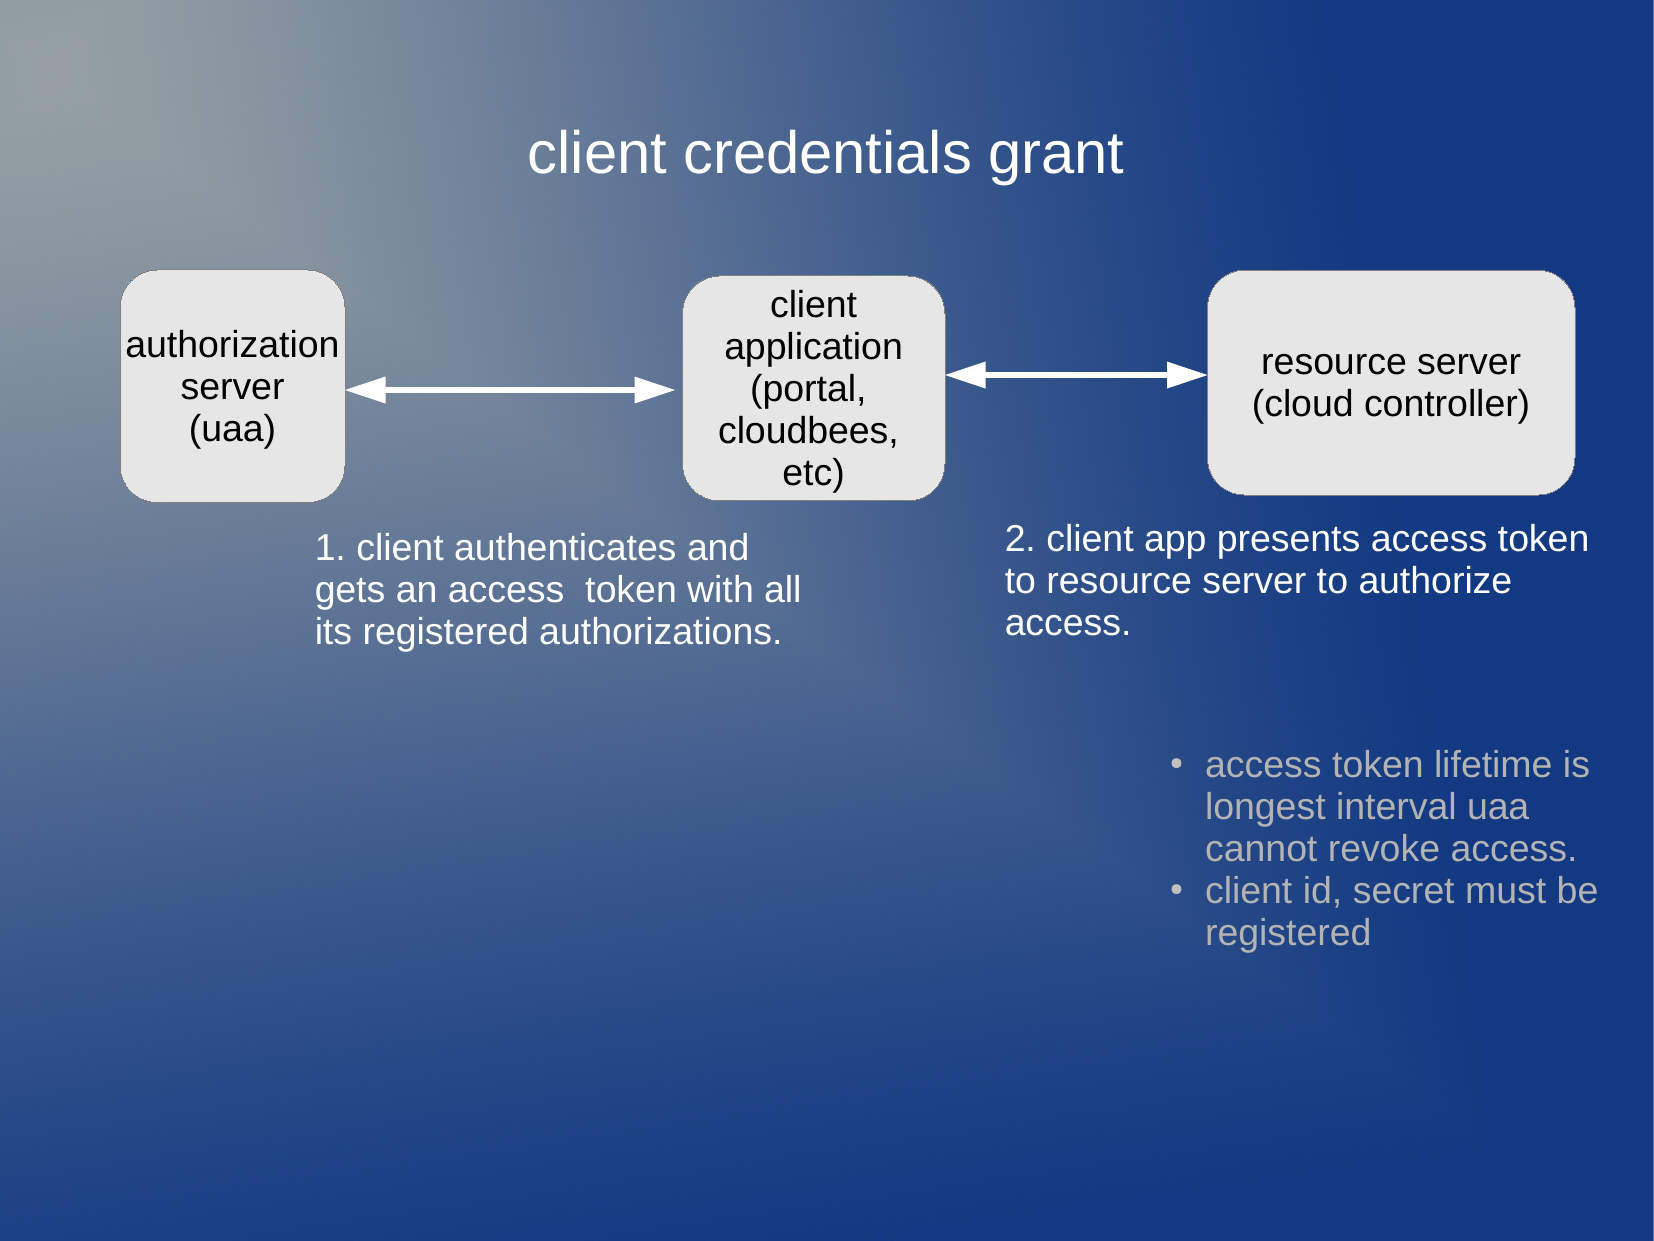

# client credentials grant
authorization
server
(uaa)
resource server
(cloud controller)
client
application
(portal,
cloudbees,
etc)
2. client app presents access token to resource server to authorize access.
1. client authenticates and gets an access token with all its registered authorizations.
access token lifetime is longest interval uaa cannot revoke access.
client id, secret must be registered